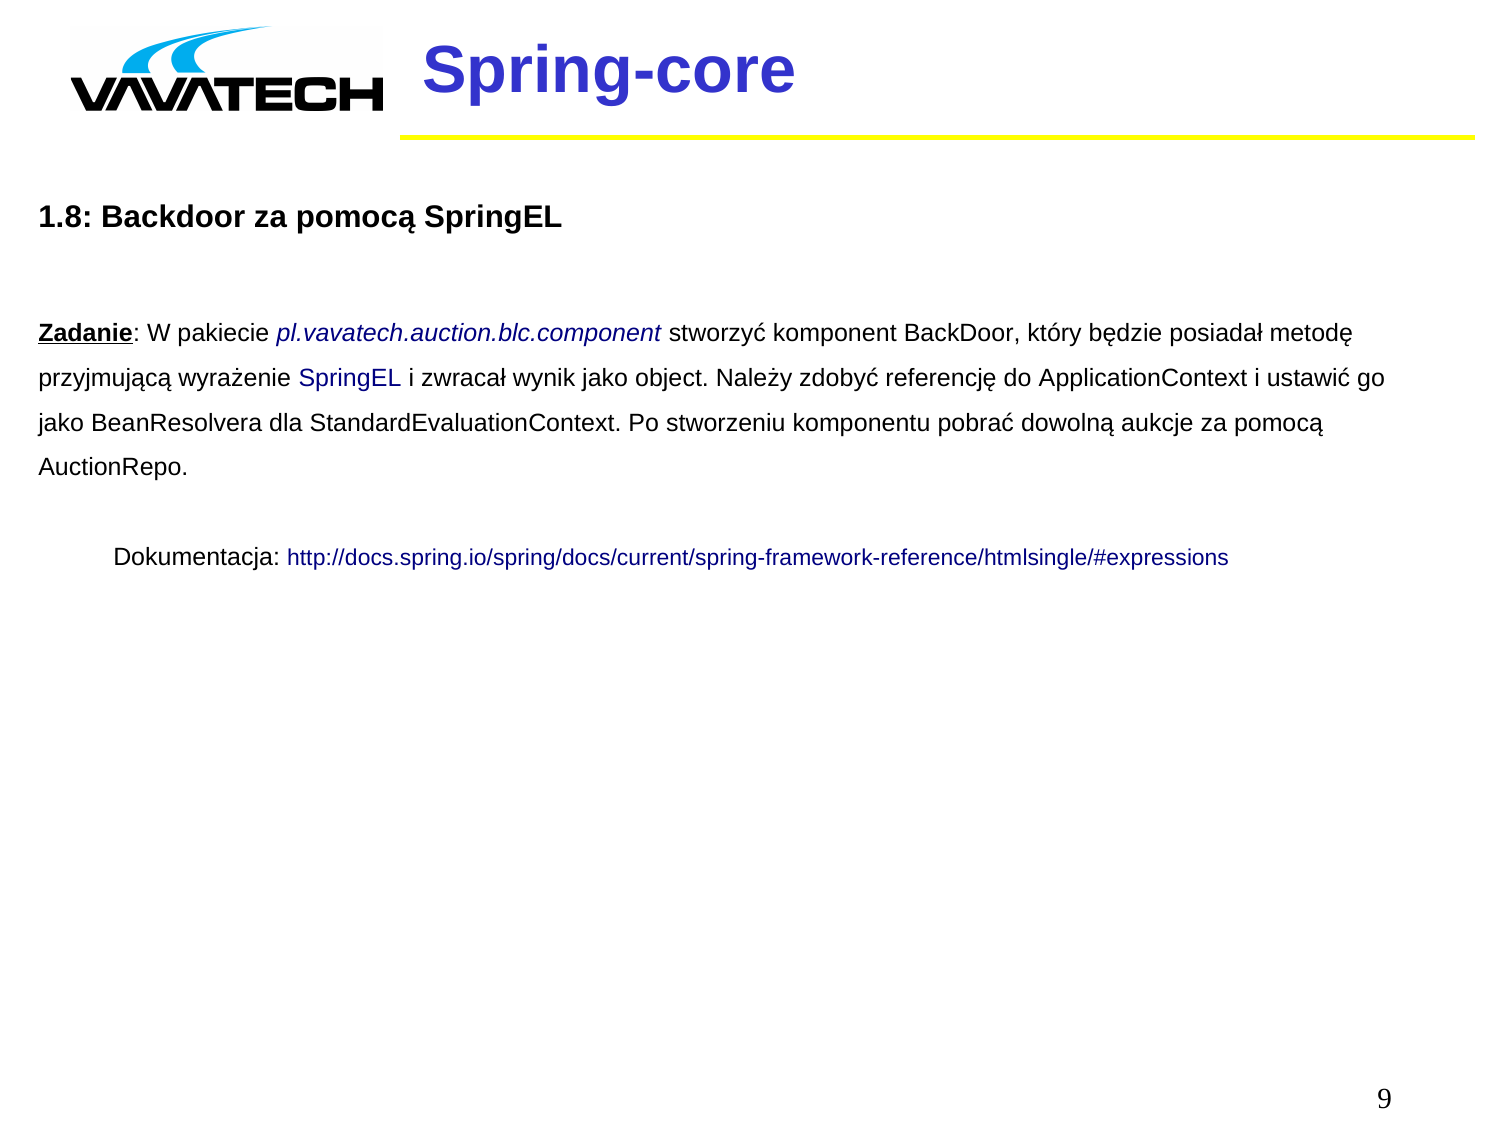

# Spring-core
1.8: Backdoor za pomocą SpringEL
Zadanie: W pakiecie pl.vavatech.auction.blc.component stworzyć komponent BackDoor, który będzie posiadał metodę przyjmującą wyrażenie SpringEL i zwracał wynik jako object. Należy zdobyć referencję do ApplicationContext i ustawić go jako BeanResolvera dla StandardEvaluationContext. Po stworzeniu komponentu pobrać dowolną aukcje za pomocą AuctionRepo.
Dokumentacja: http://docs.spring.io/spring/docs/current/spring-framework-reference/htmlsingle/#expressions
9